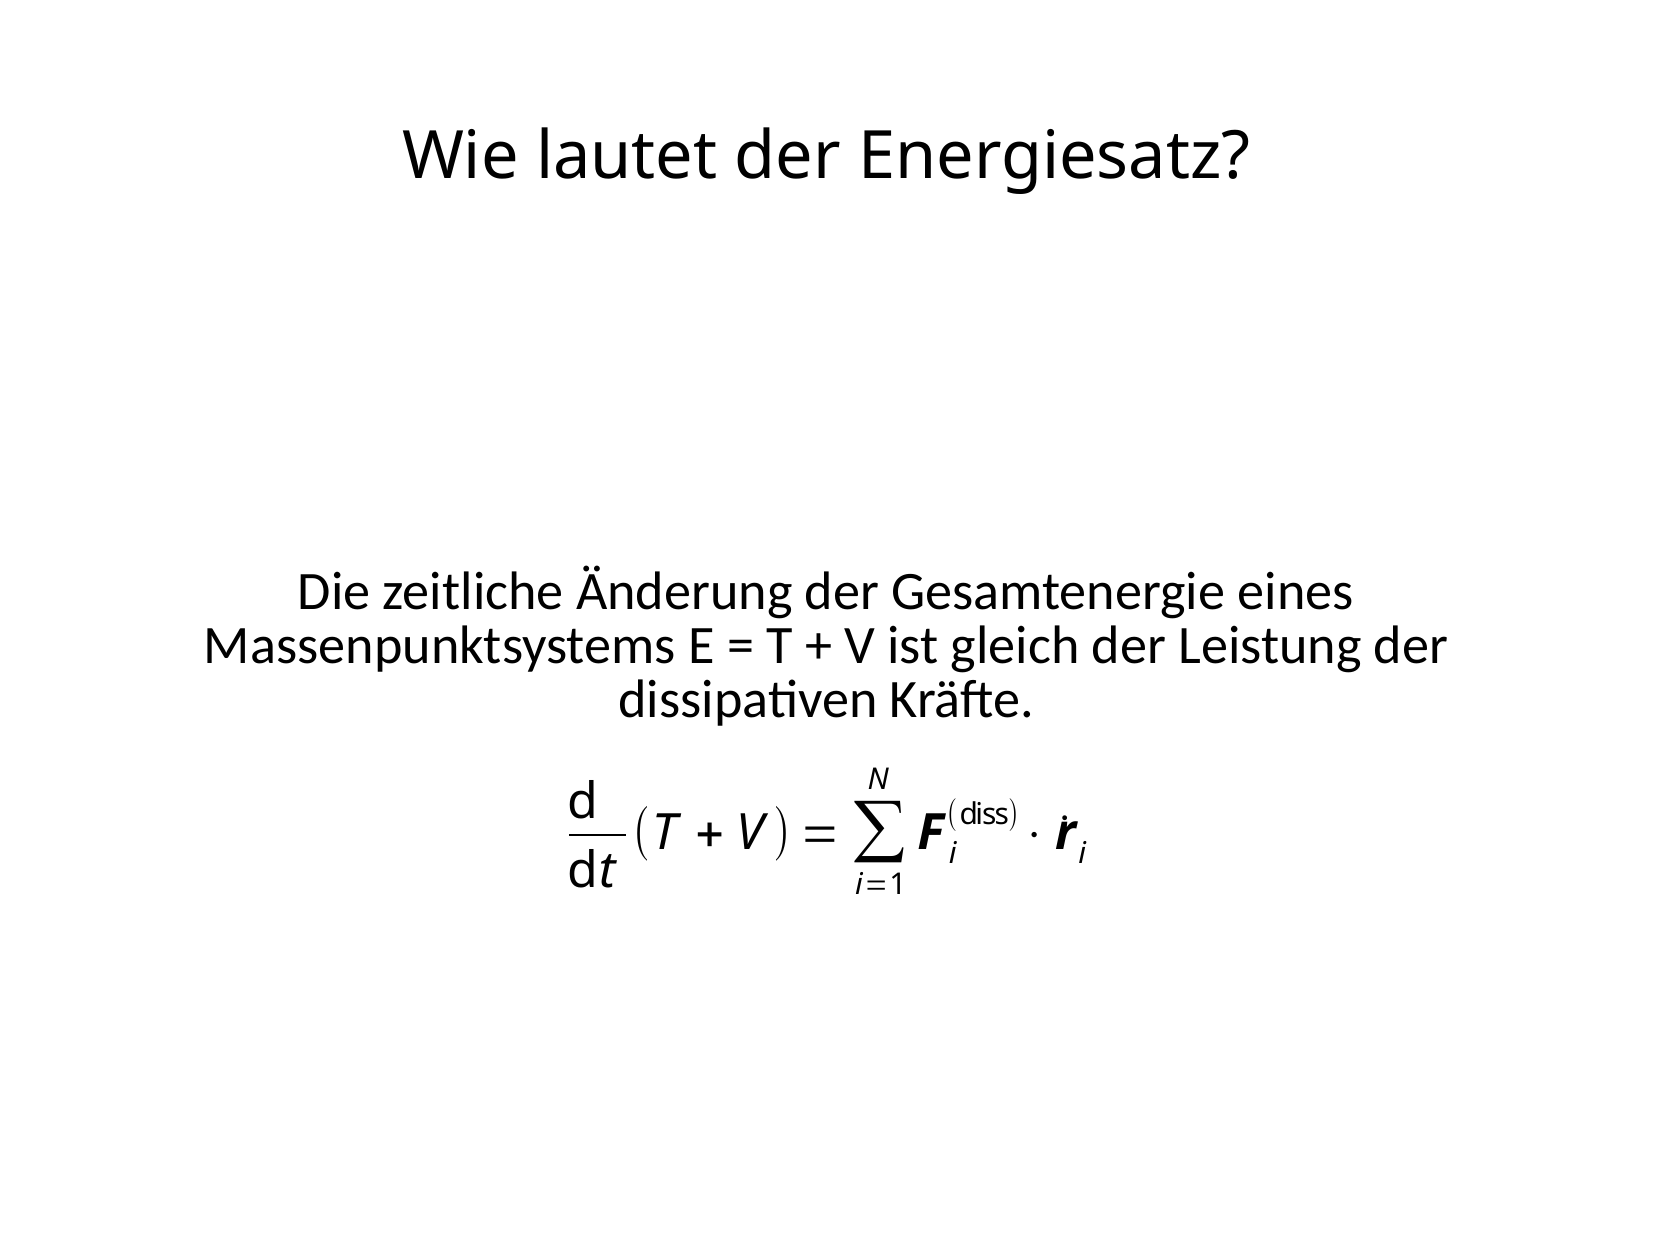

# Wie lautet der Energiesatz?
Die zeitliche Änderung der Gesamtenergie eines Massenpunktsystems E = T + V ist gleich der Leistung der dissipativen Kräfte.